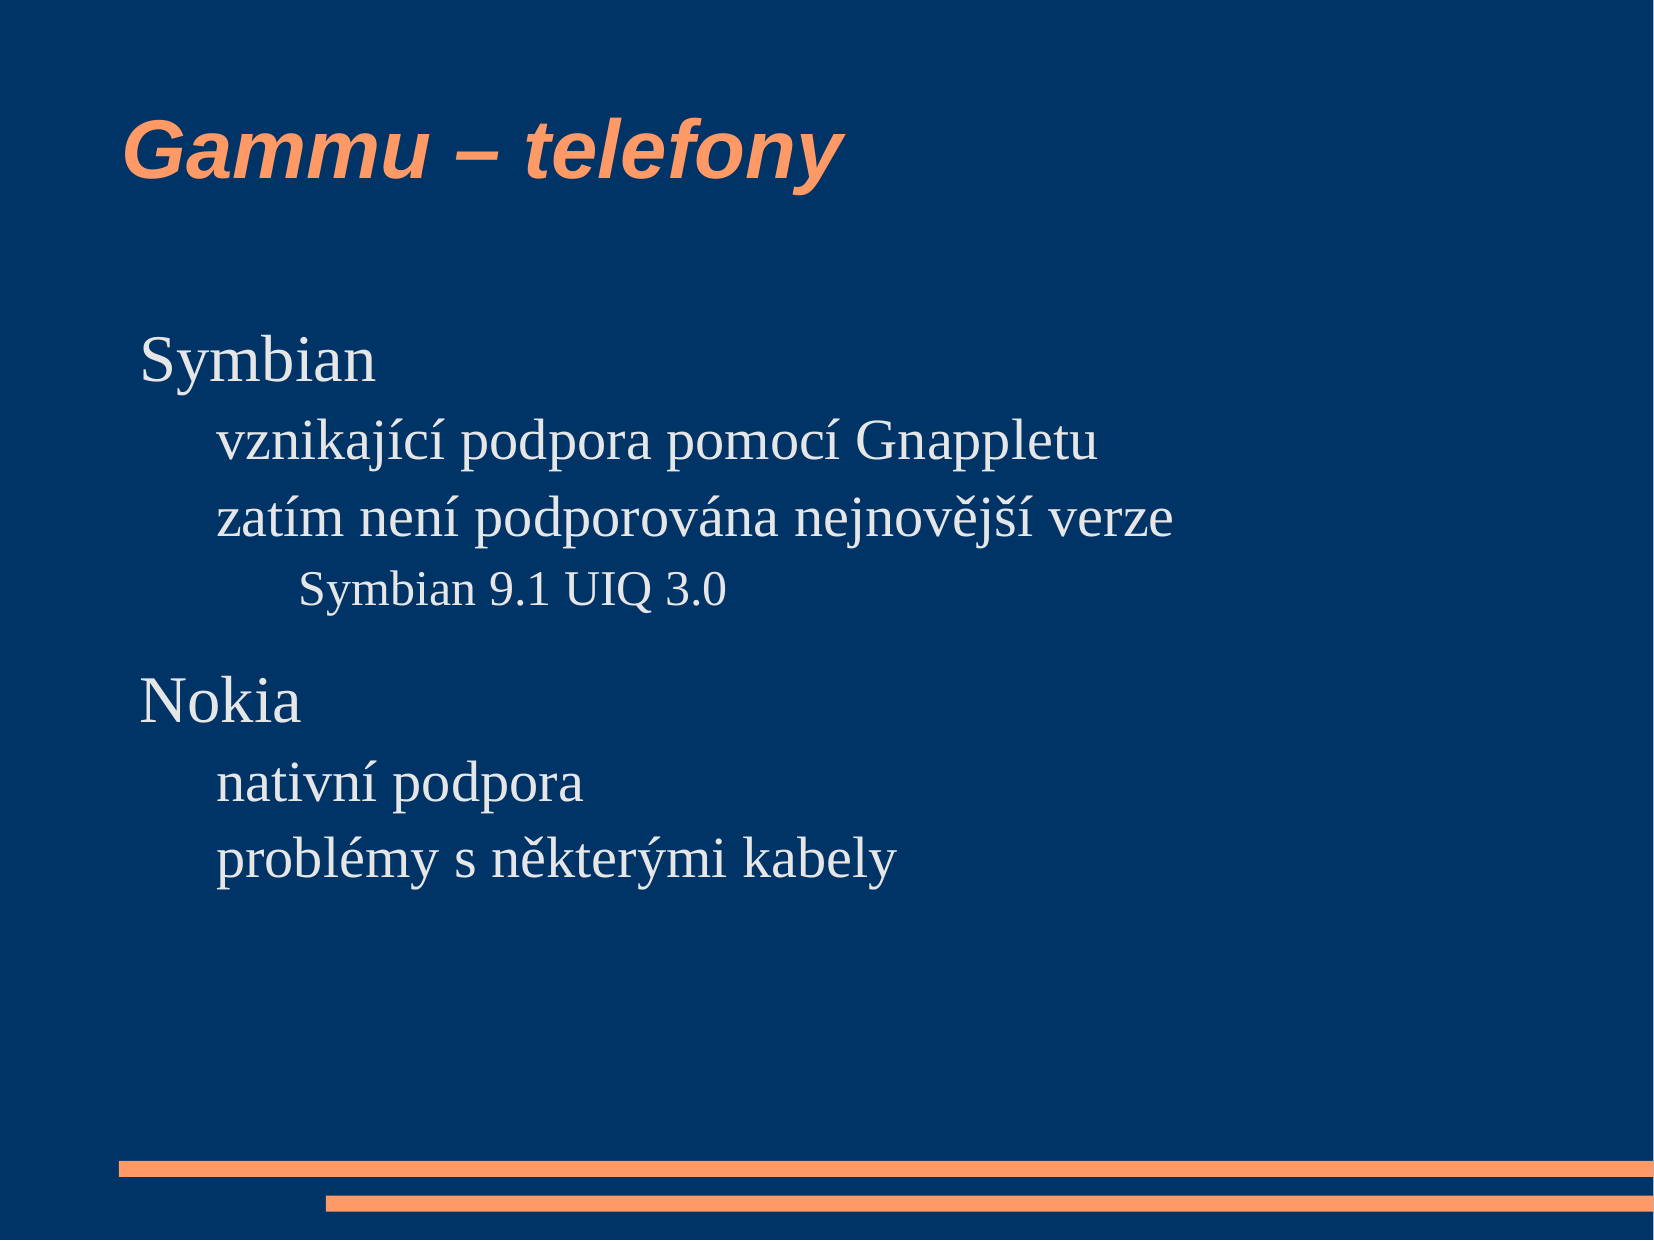

# Gammu – telefony
Symbian
vznikající podpora pomocí Gnappletu
zatím není podporována nejnovější verze
Symbian 9.1 UIQ 3.0
Nokia
nativní podpora
problémy s některými kabely